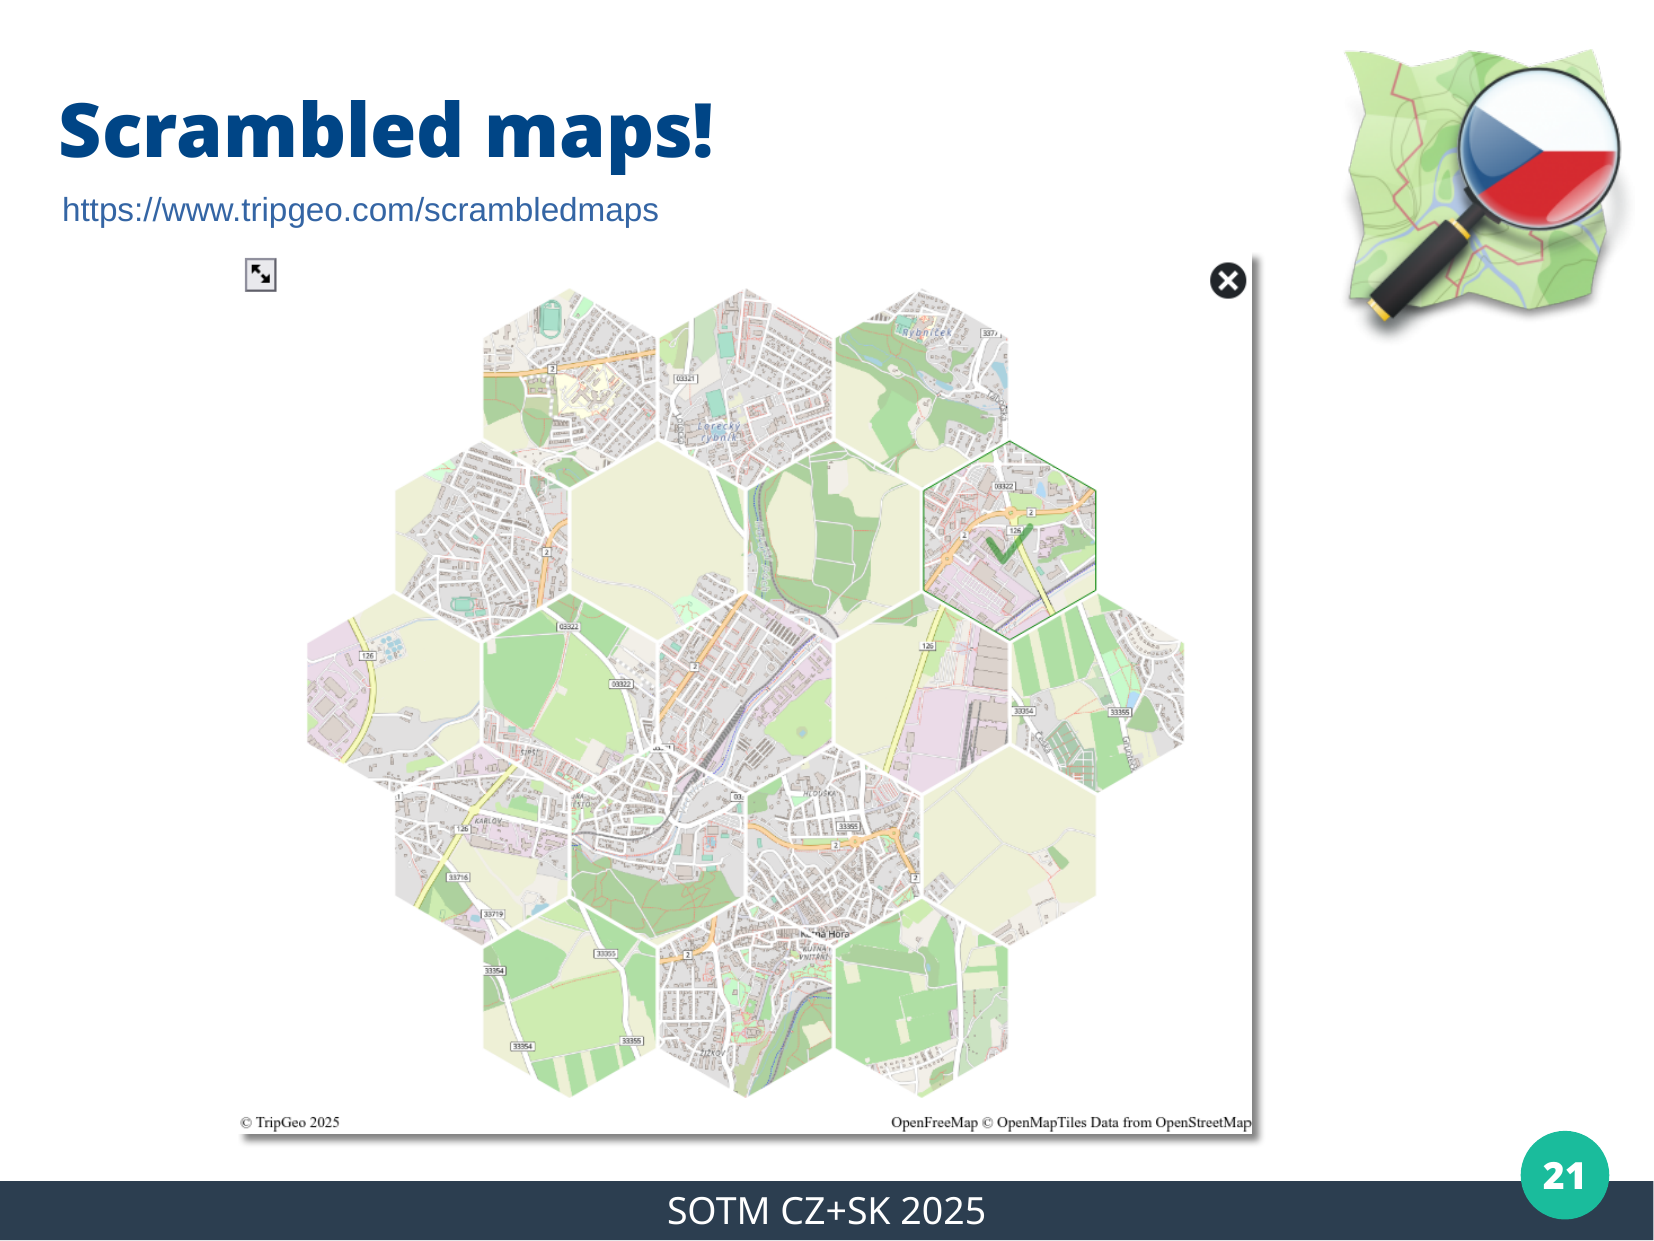

# Scrambled maps!
https://www.tripgeo.com/scrambledmaps
21
SOTM CZ+SK 2025